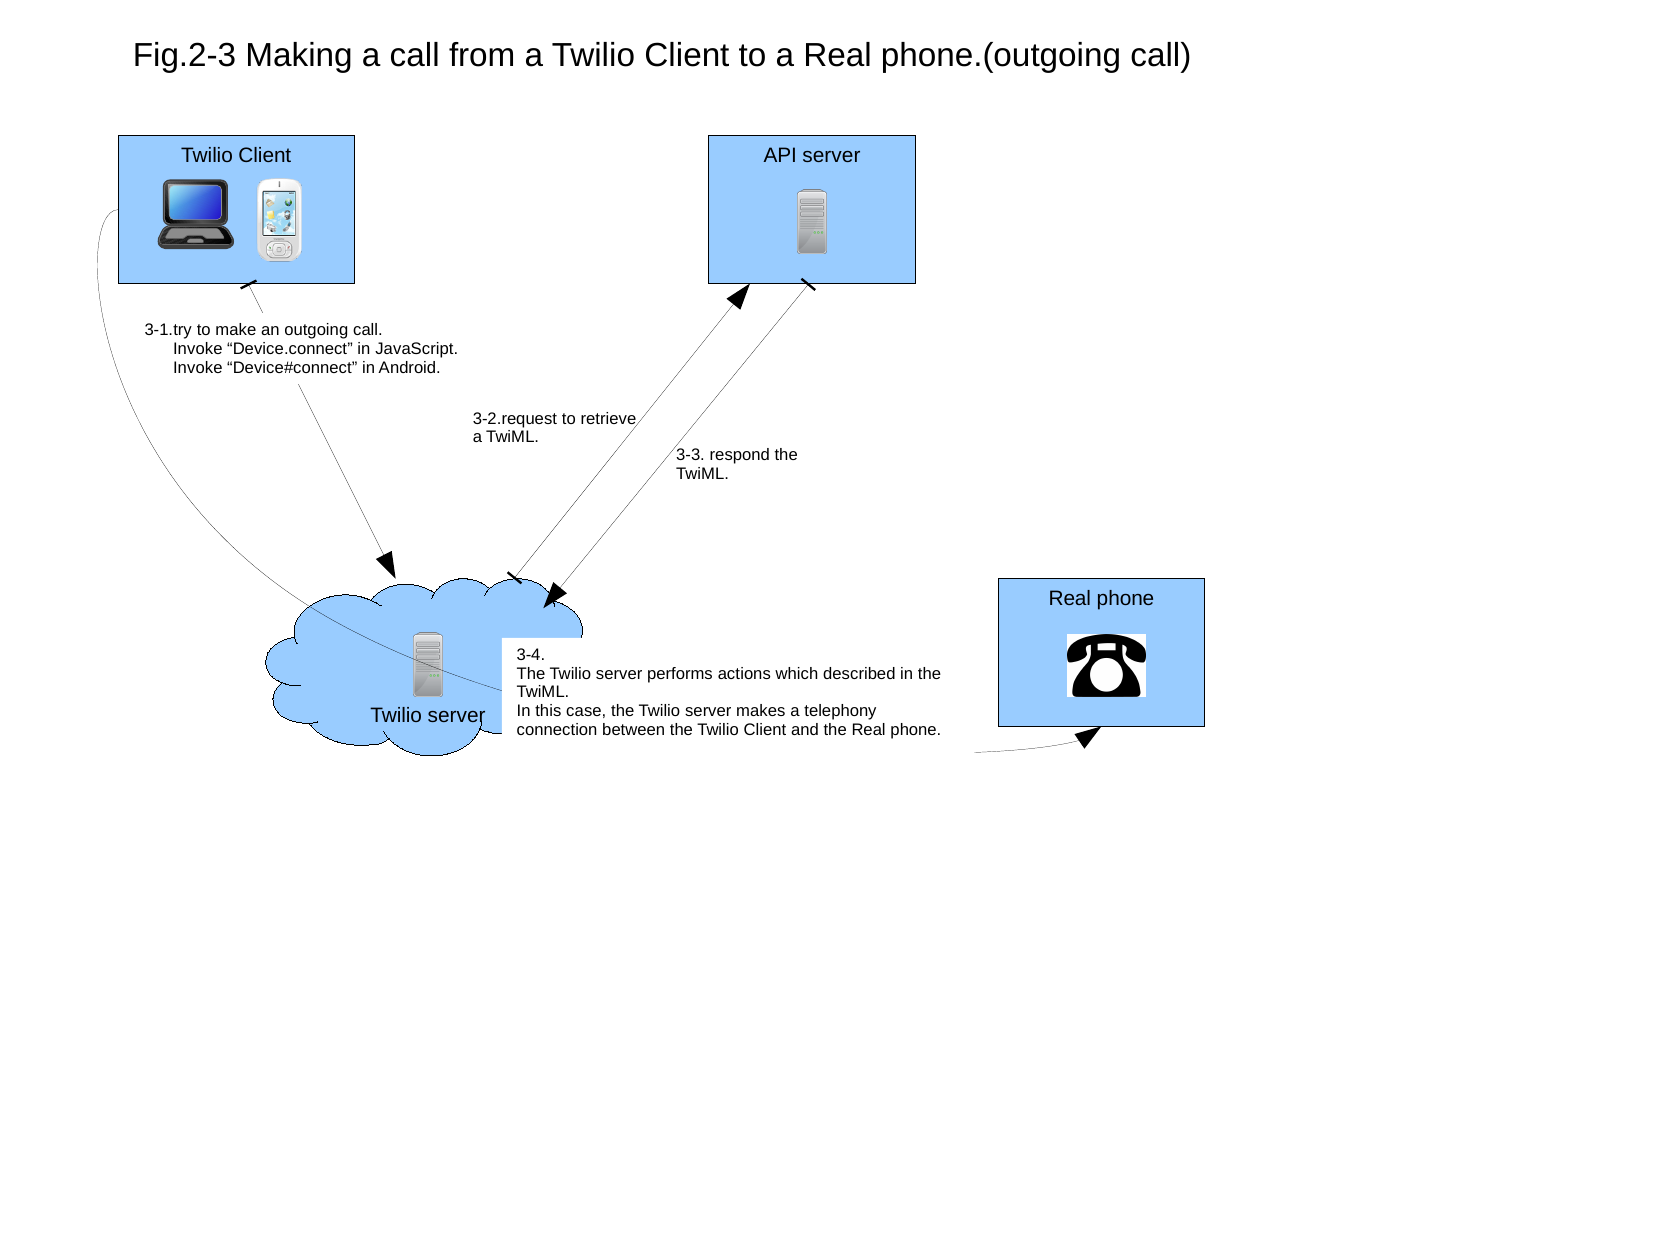

Fig.2-3 Making a call from a Twilio Client to a Real phone.(outgoing call)
Twilio Client
API server
3-1.try to make an outgoing call.
 Invoke “Device.connect” in JavaScript.
 Invoke “Device#connect” in Android.
3-2.request to retrieve a TwiML.
3-3. respond the TwiML.
Real phone
3-4.
The Twilio server performs actions which described in the TwiML.
In this case, the Twilio server makes a telephony connection between the Twilio Client and the Real phone.
Twilio server